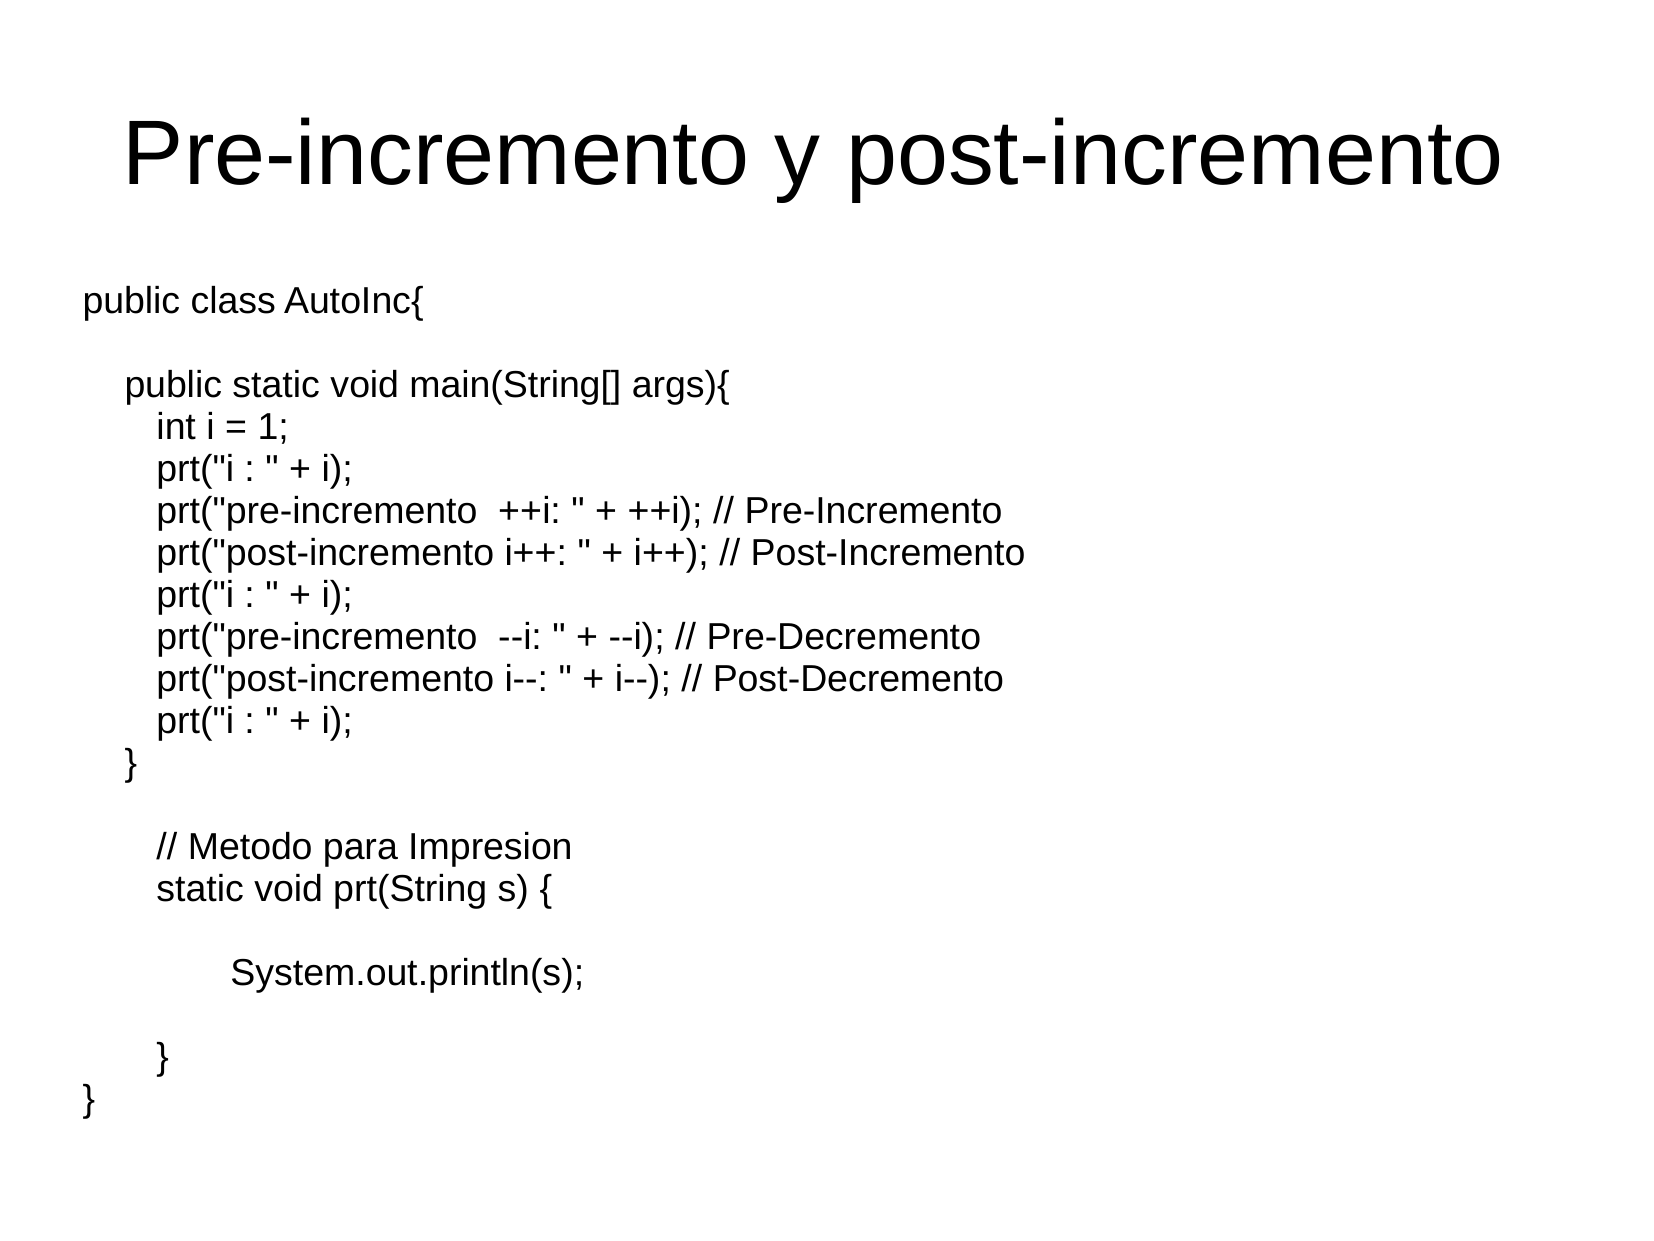

# Pre-incremento y post-incremento
public class AutoInc{
 public static void main(String[] args){
	int i = 1;
	prt("i : " + i);
	prt("pre-incremento ++i: " + ++i); // Pre-Incremento
	prt("post-incremento i++: " + i++); // Post-Incremento
	prt("i : " + i);
	prt("pre-incremento --i: " + --i); // Pre-Decremento
	prt("post-incremento i--: " + i--); // Post-Decremento
	prt("i : " + i);
 }
 	// Metodo para Impresion
 	static void prt(String s) {
		System.out.println(s);
 	}
}